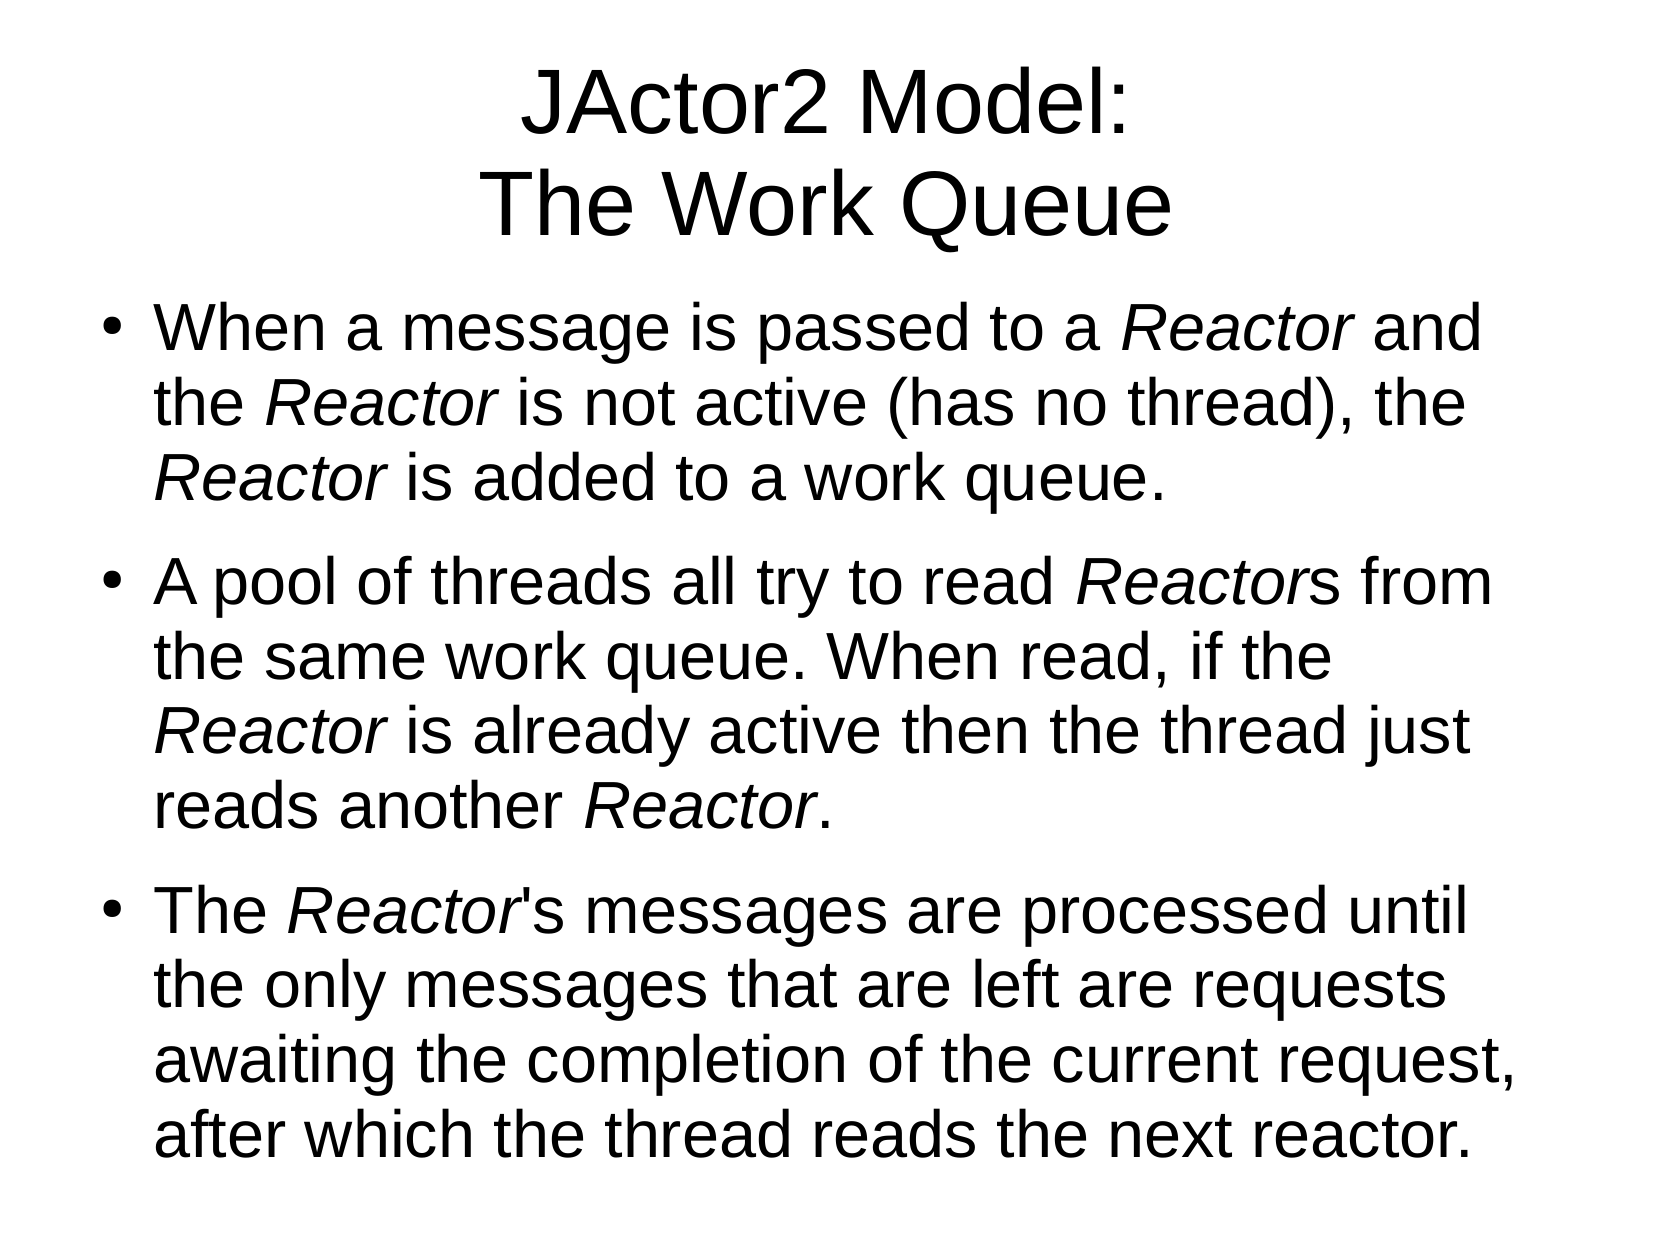

# JActor2 Model: The Work Queue
When a message is passed to a Reactor and the Reactor is not active (has no thread), the Reactor is added to a work queue.
A pool of threads all try to read Reactors from the same work queue. When read, if the Reactor is already active then the thread just reads another Reactor.
The Reactor's messages are processed until the only messages that are left are requests awaiting the completion of the current request, after which the thread reads the next reactor.